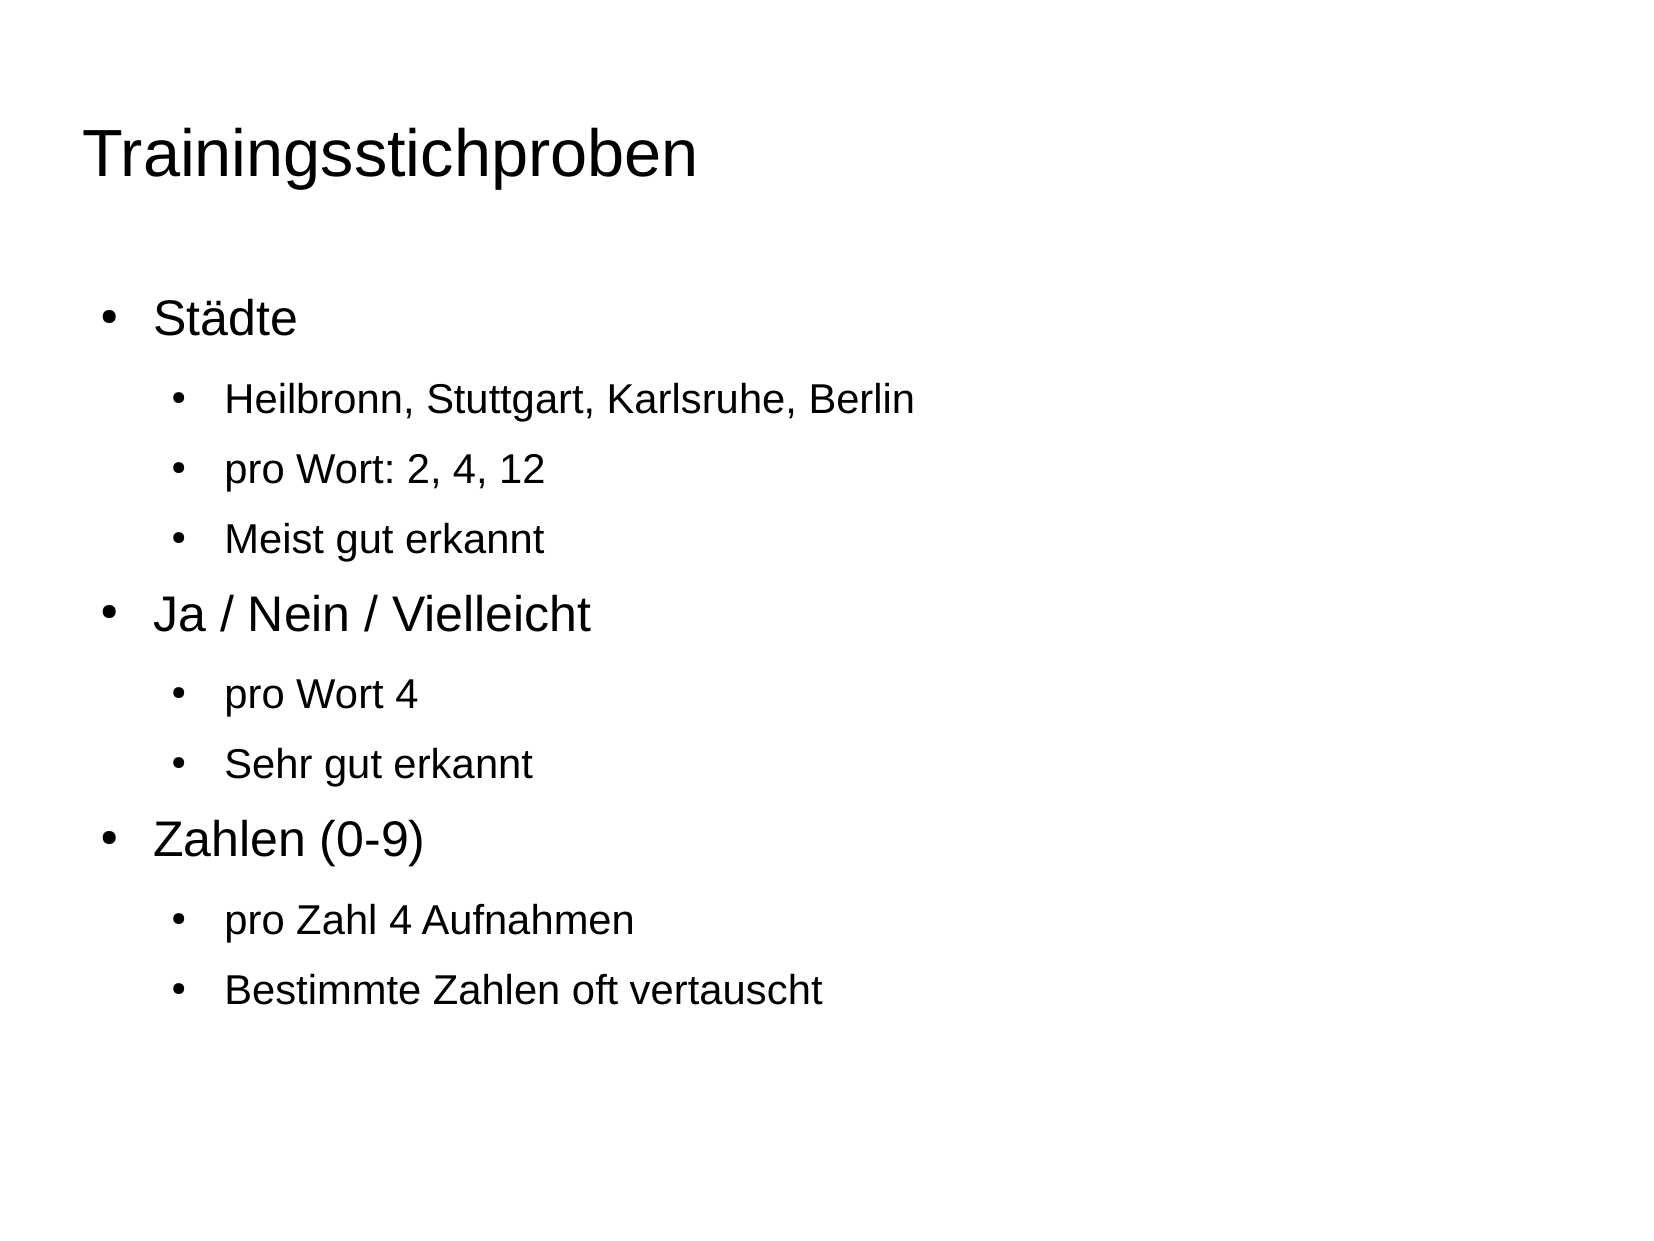

# Trainingsstichproben
Städte
Heilbronn, Stuttgart, Karlsruhe, Berlin
pro Wort: 2, 4, 12
Meist gut erkannt
Ja / Nein / Vielleicht
pro Wort 4
Sehr gut erkannt
Zahlen (0-9)
pro Zahl 4 Aufnahmen
Bestimmte Zahlen oft vertauscht